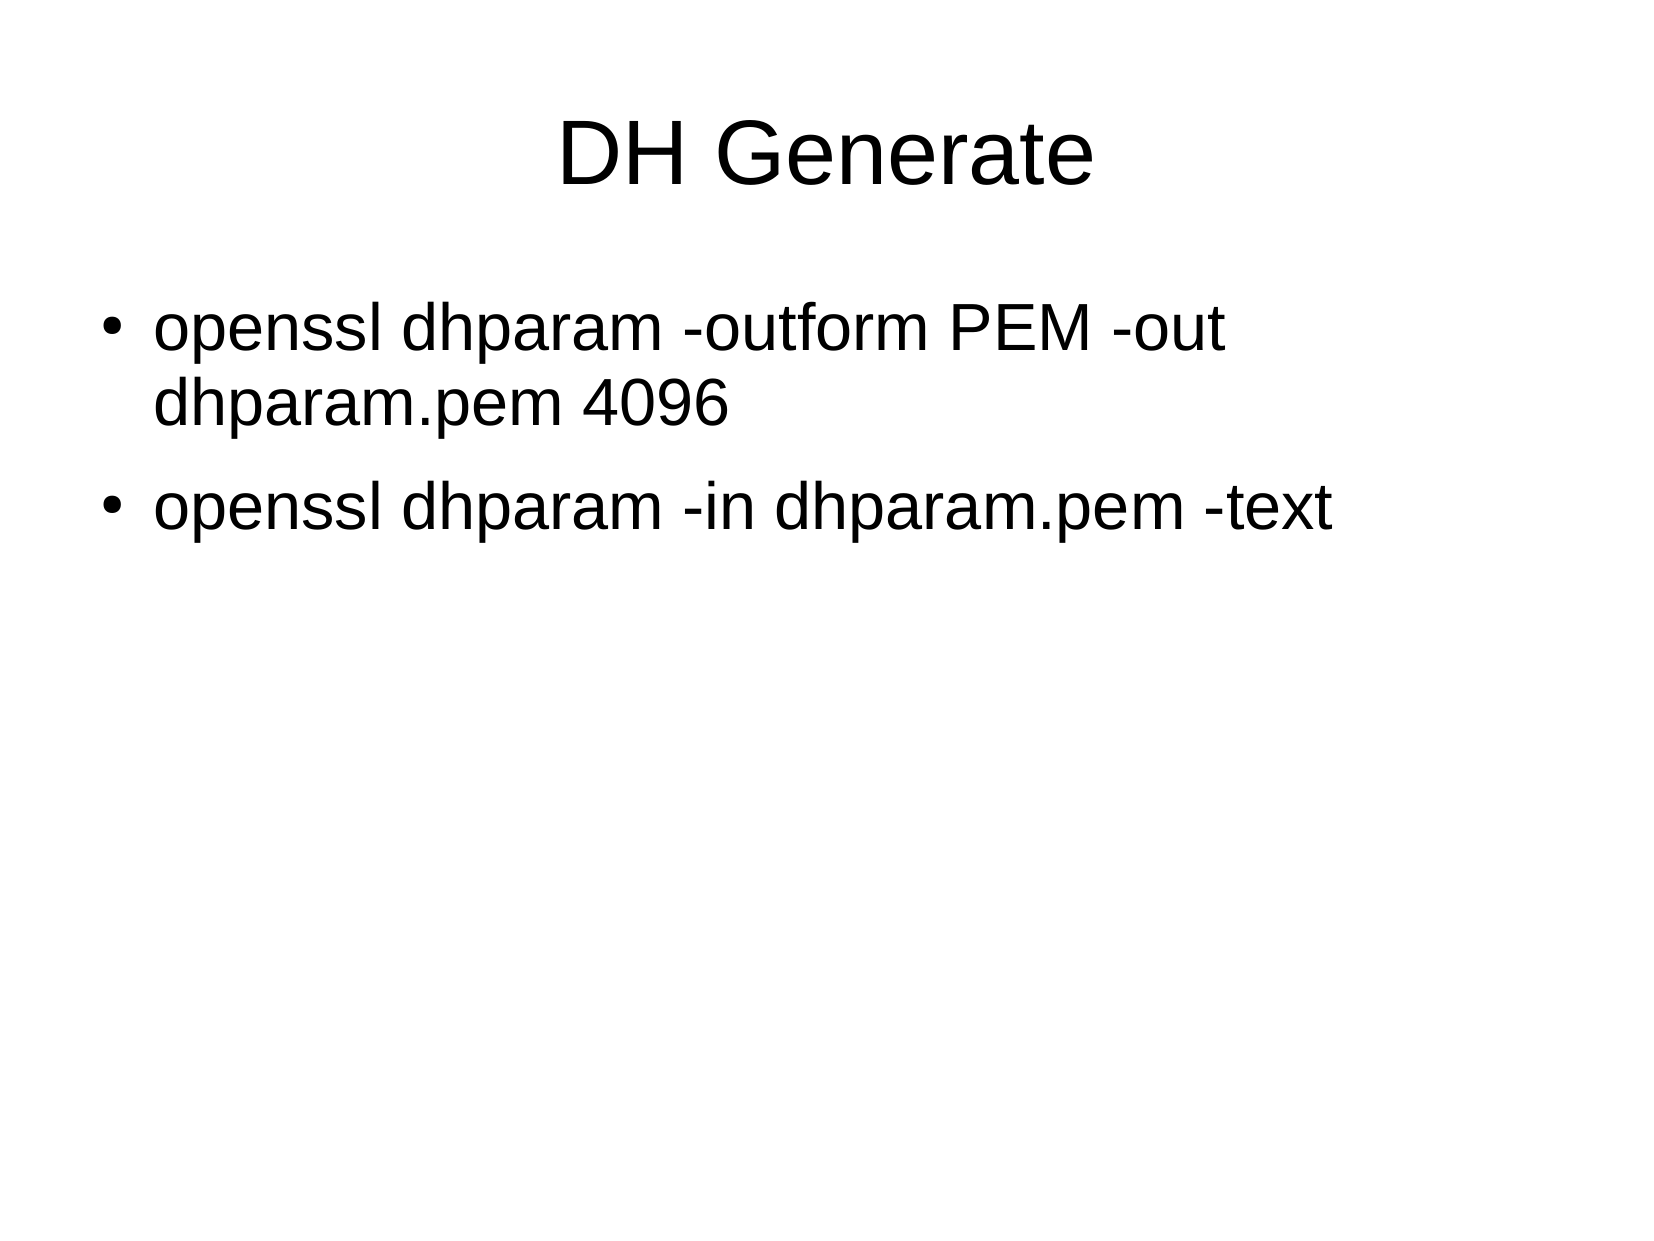

# DH Generate
openssl dhparam -outform PEM -out dhparam.pem 4096
openssl dhparam -in dhparam.pem -text